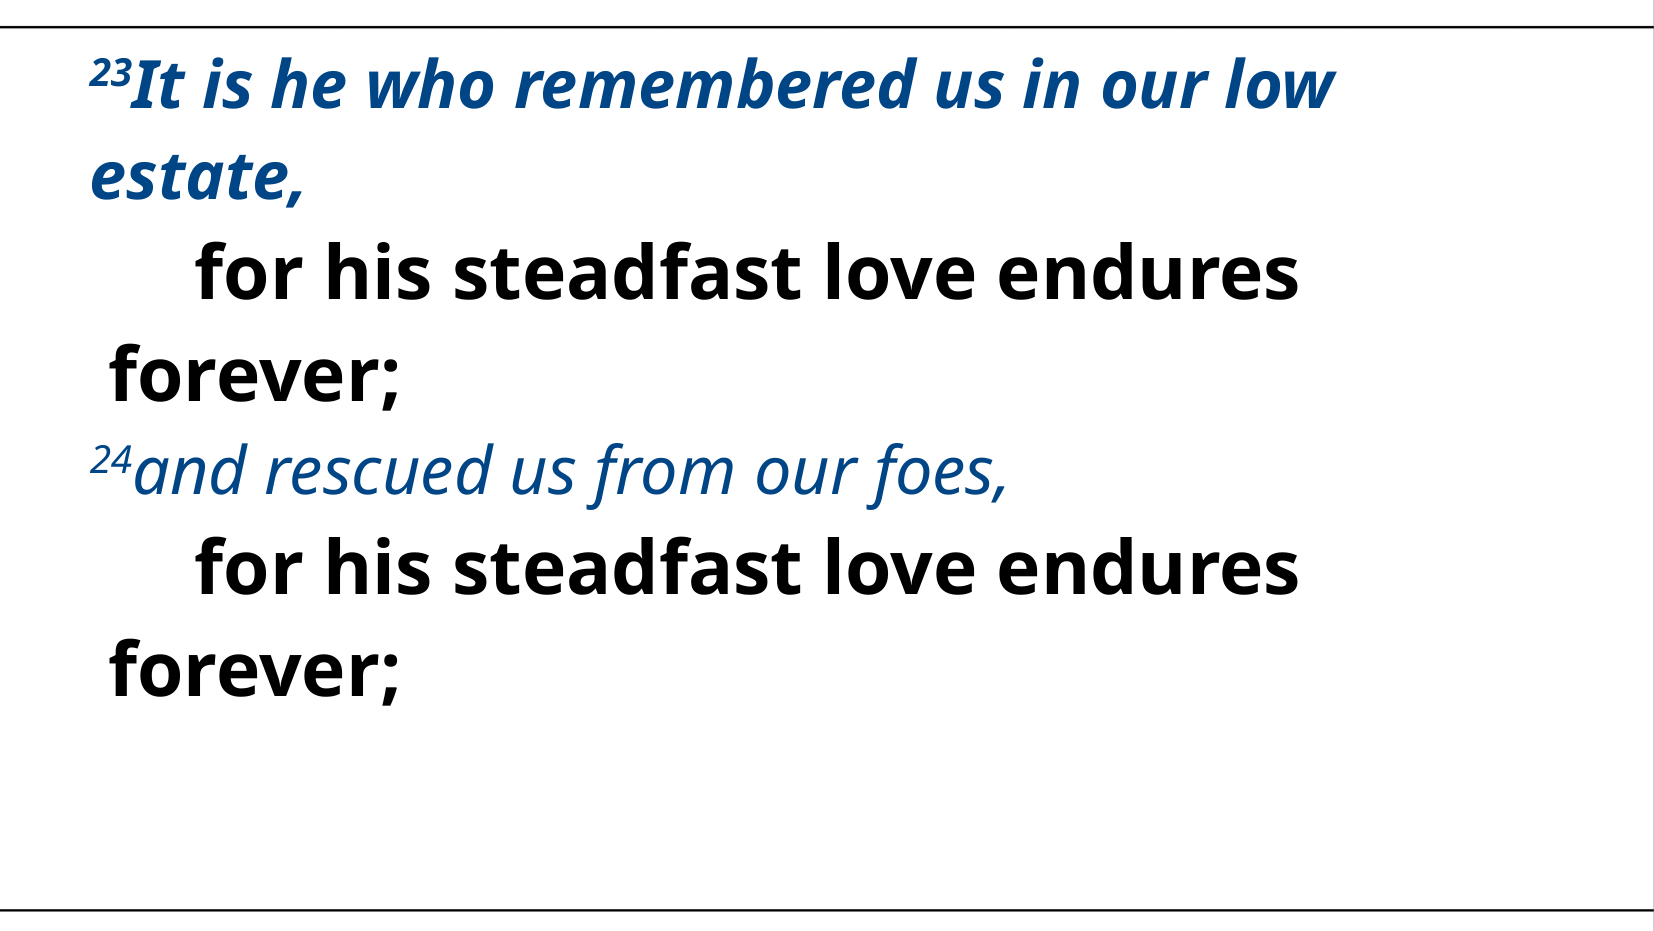

23It is he who remembered us in our low estate,
 for his steadfast love endures forever;
24and rescued us from our foes,
 for his steadfast love endures forever;